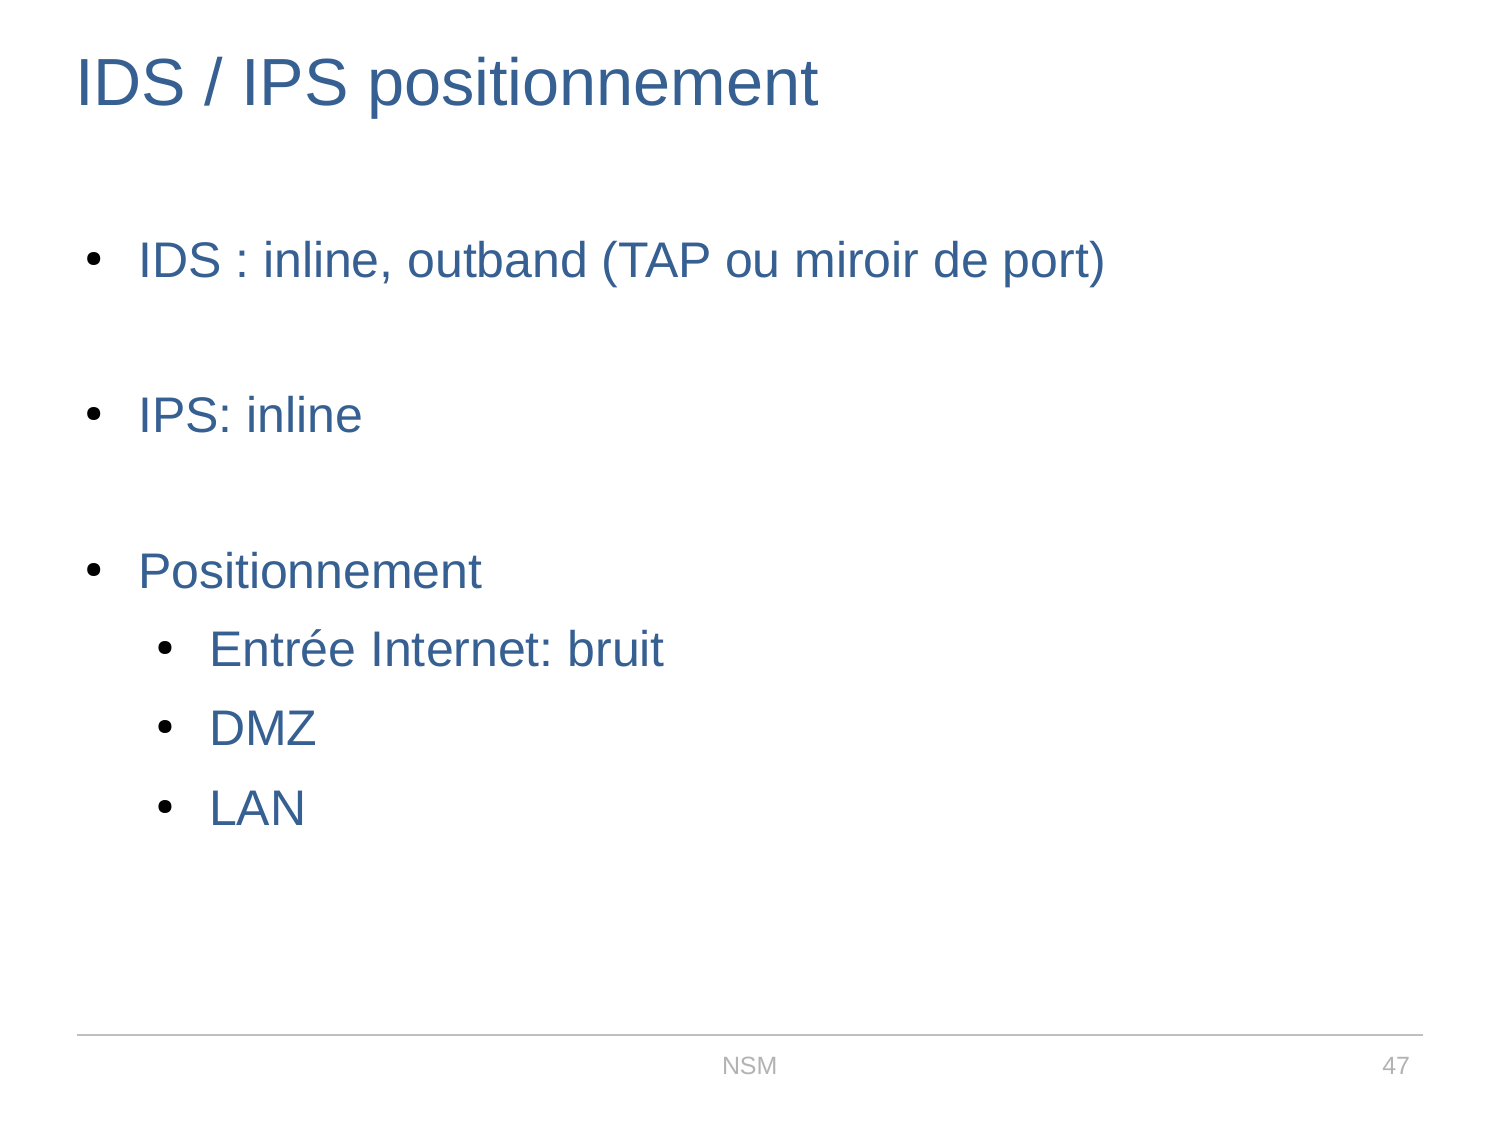

# IDS / IPS positionnement
IDS : inline, outband (TAP ou miroir de port)
IPS: inline
Positionnement
Entrée Internet: bruit
DMZ
LAN
Your footer here
47